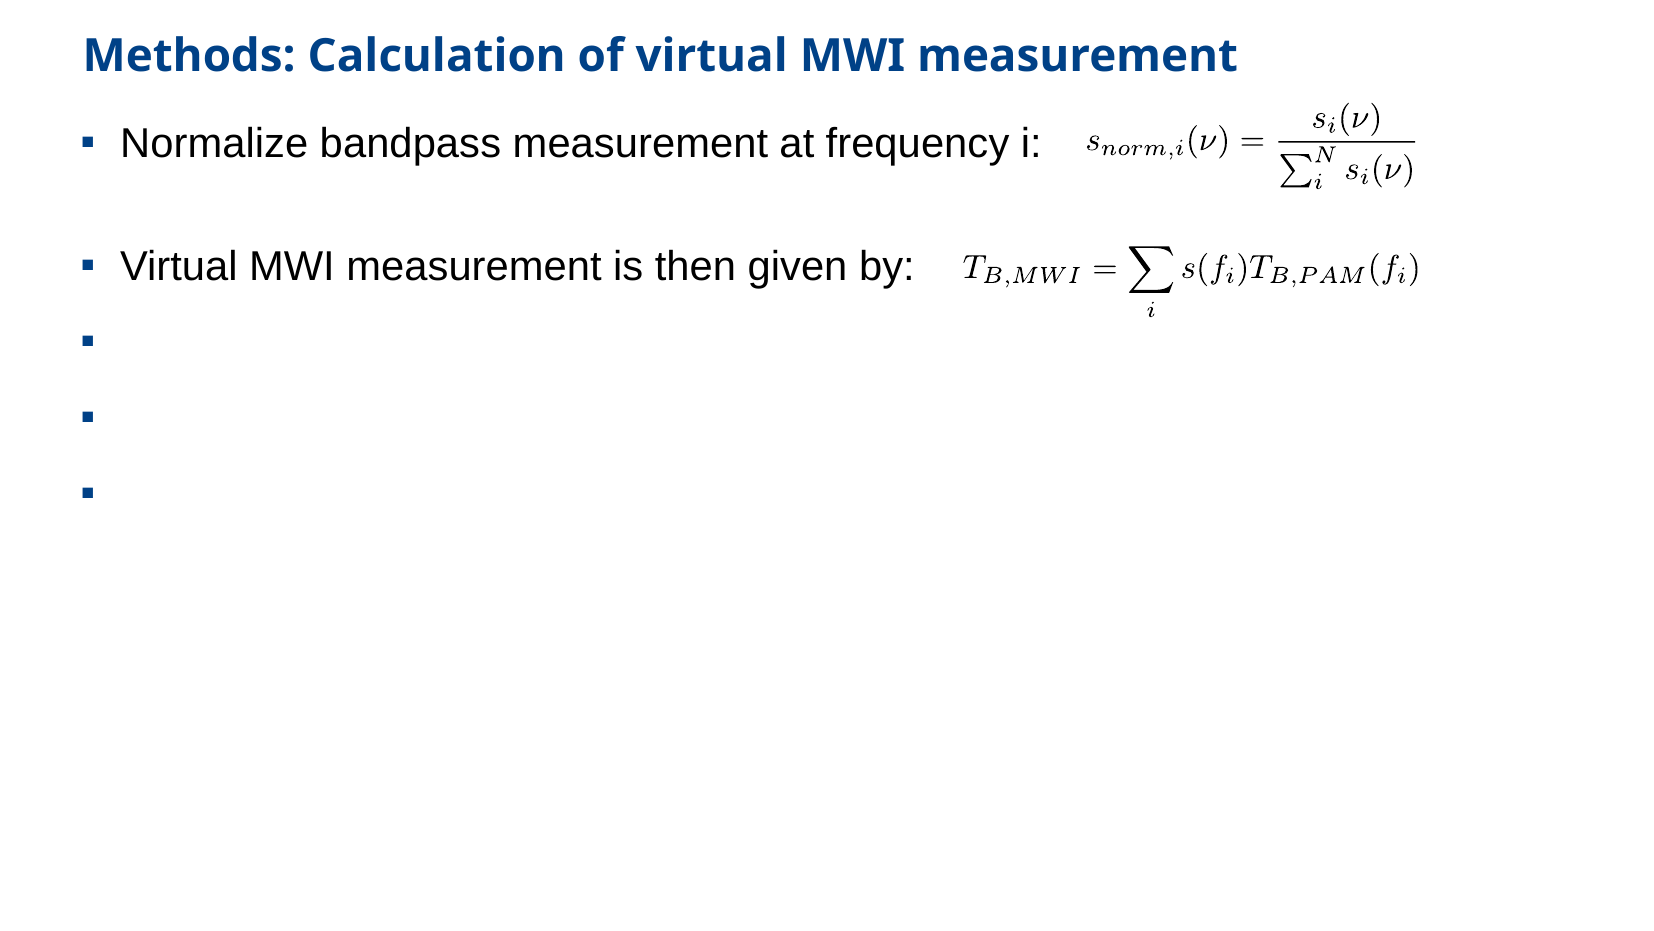

# Methods: Calculation of virtual MWI measurement
Normalize bandpass measurement at frequency i:
Virtual MWI measurement is then given by: